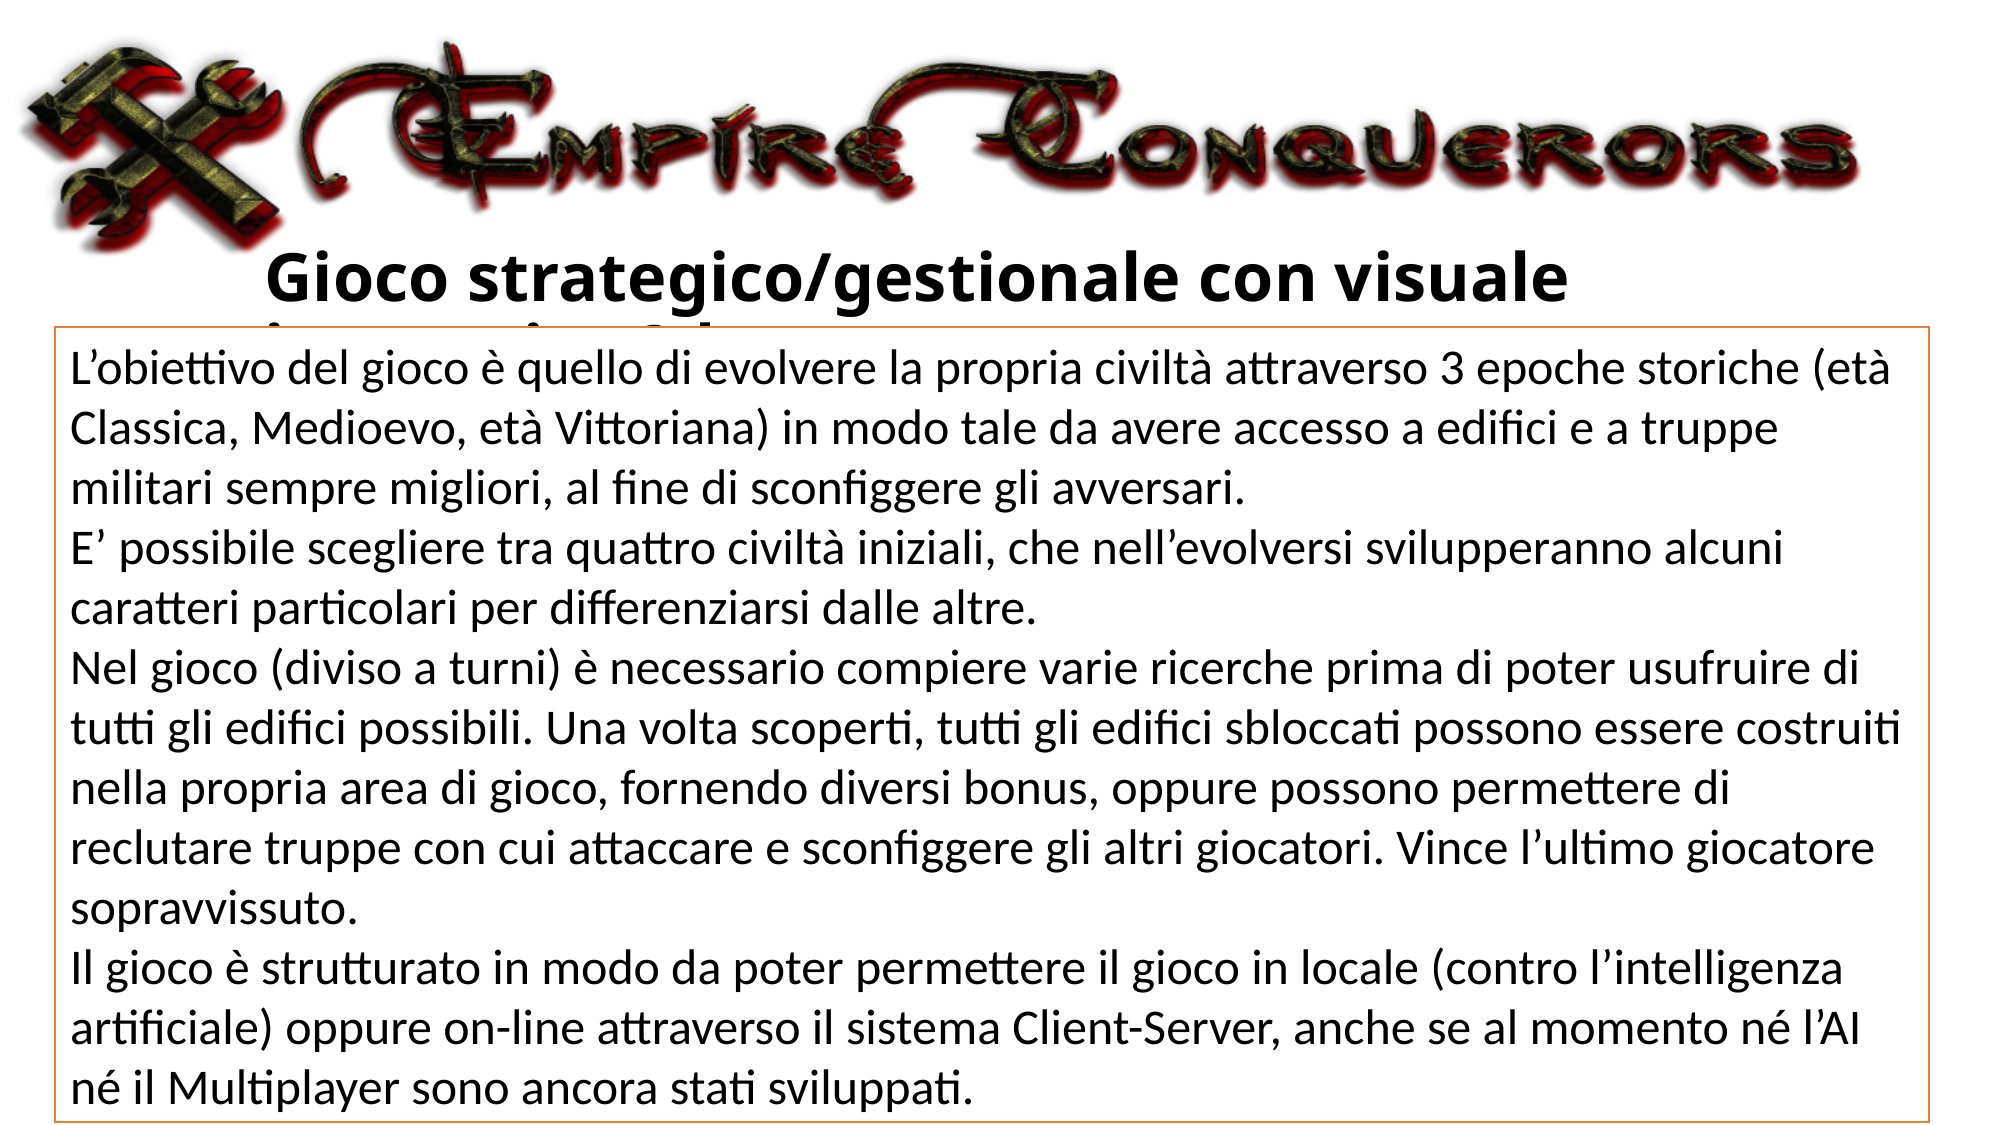

# Gioco strategico/gestionale con visuale isometrica 2d
L’obiettivo del gioco è quello di evolvere la propria civiltà attraverso 3 epoche storiche (età Classica, Medioevo, età Vittoriana) in modo tale da avere accesso a edifici e a truppe militari sempre migliori, al fine di sconfiggere gli avversari.
E’ possibile scegliere tra quattro civiltà iniziali, che nell’evolversi svilupperanno alcuni caratteri particolari per differenziarsi dalle altre.
Nel gioco (diviso a turni) è necessario compiere varie ricerche prima di poter usufruire di tutti gli edifici possibili. Una volta scoperti, tutti gli edifici sbloccati possono essere costruiti nella propria area di gioco, fornendo diversi bonus, oppure possono permettere di reclutare truppe con cui attaccare e sconfiggere gli altri giocatori. Vince l’ultimo giocatore sopravvissuto.
Il gioco è strutturato in modo da poter permettere il gioco in locale (contro l’intelligenza artificiale) oppure on-line attraverso il sistema Client-Server, anche se al momento né l’AI né il Multiplayer sono ancora stati sviluppati.